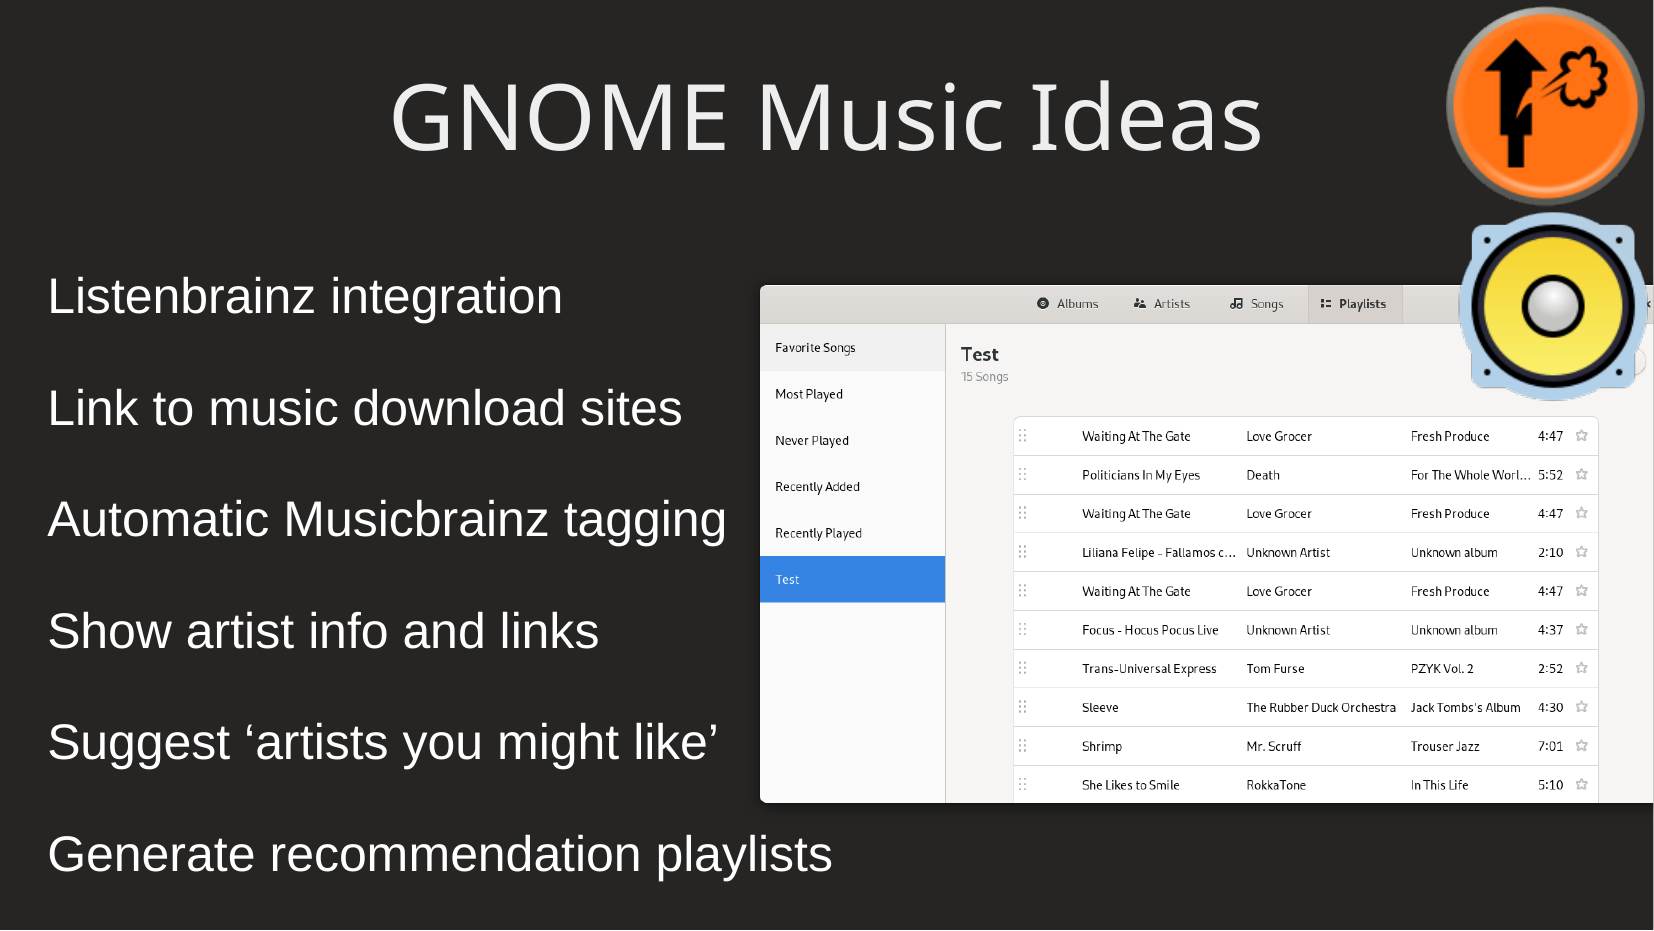

# GNOME Music Ideas
Listenbrainz integration
Link to music download sites
Automatic Musicbrainz tagging
Show artist info and links
Suggest ‘artists you might like’
Generate recommendation playlists